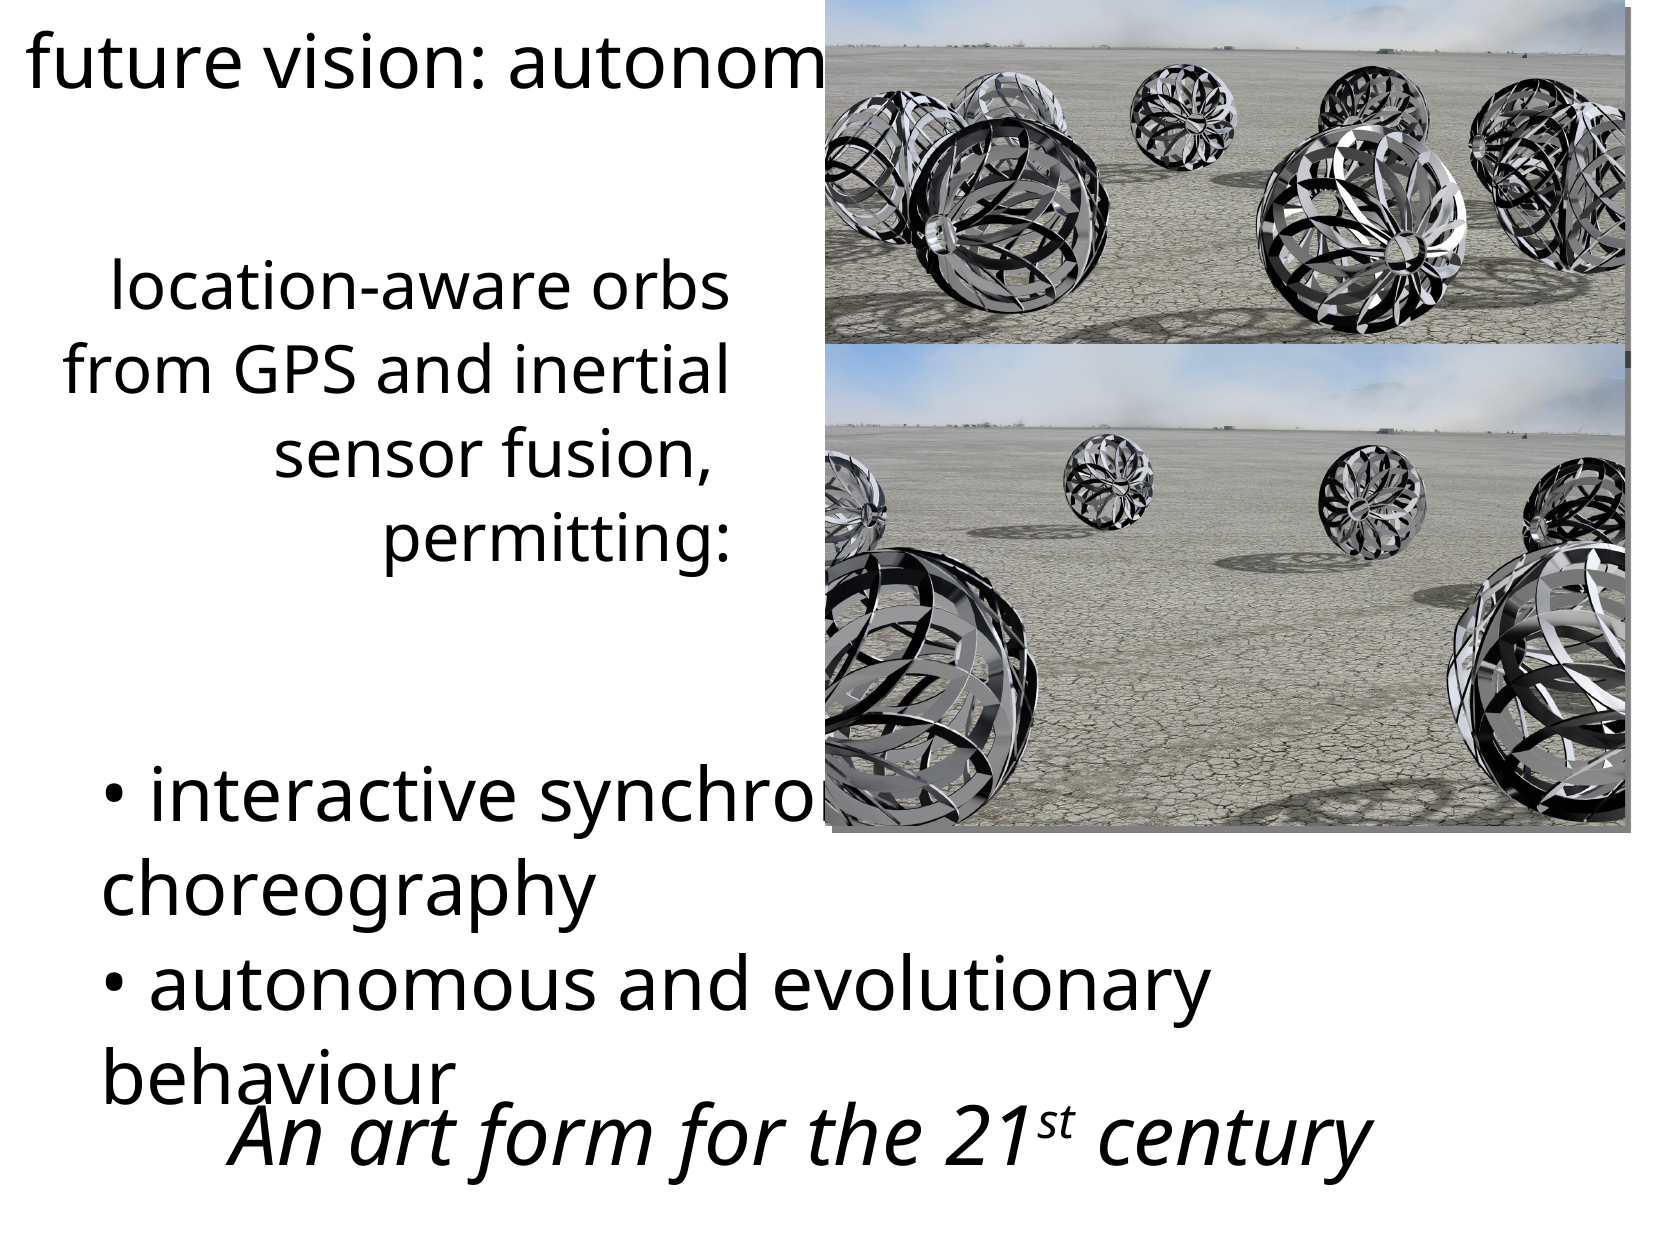

# future vision: autonomy
location-aware orbs from GPS and inertial sensor fusion, permitting:
 interactive synchronized choreography
 autonomous and evolutionary behaviour
An art form for the 21st century